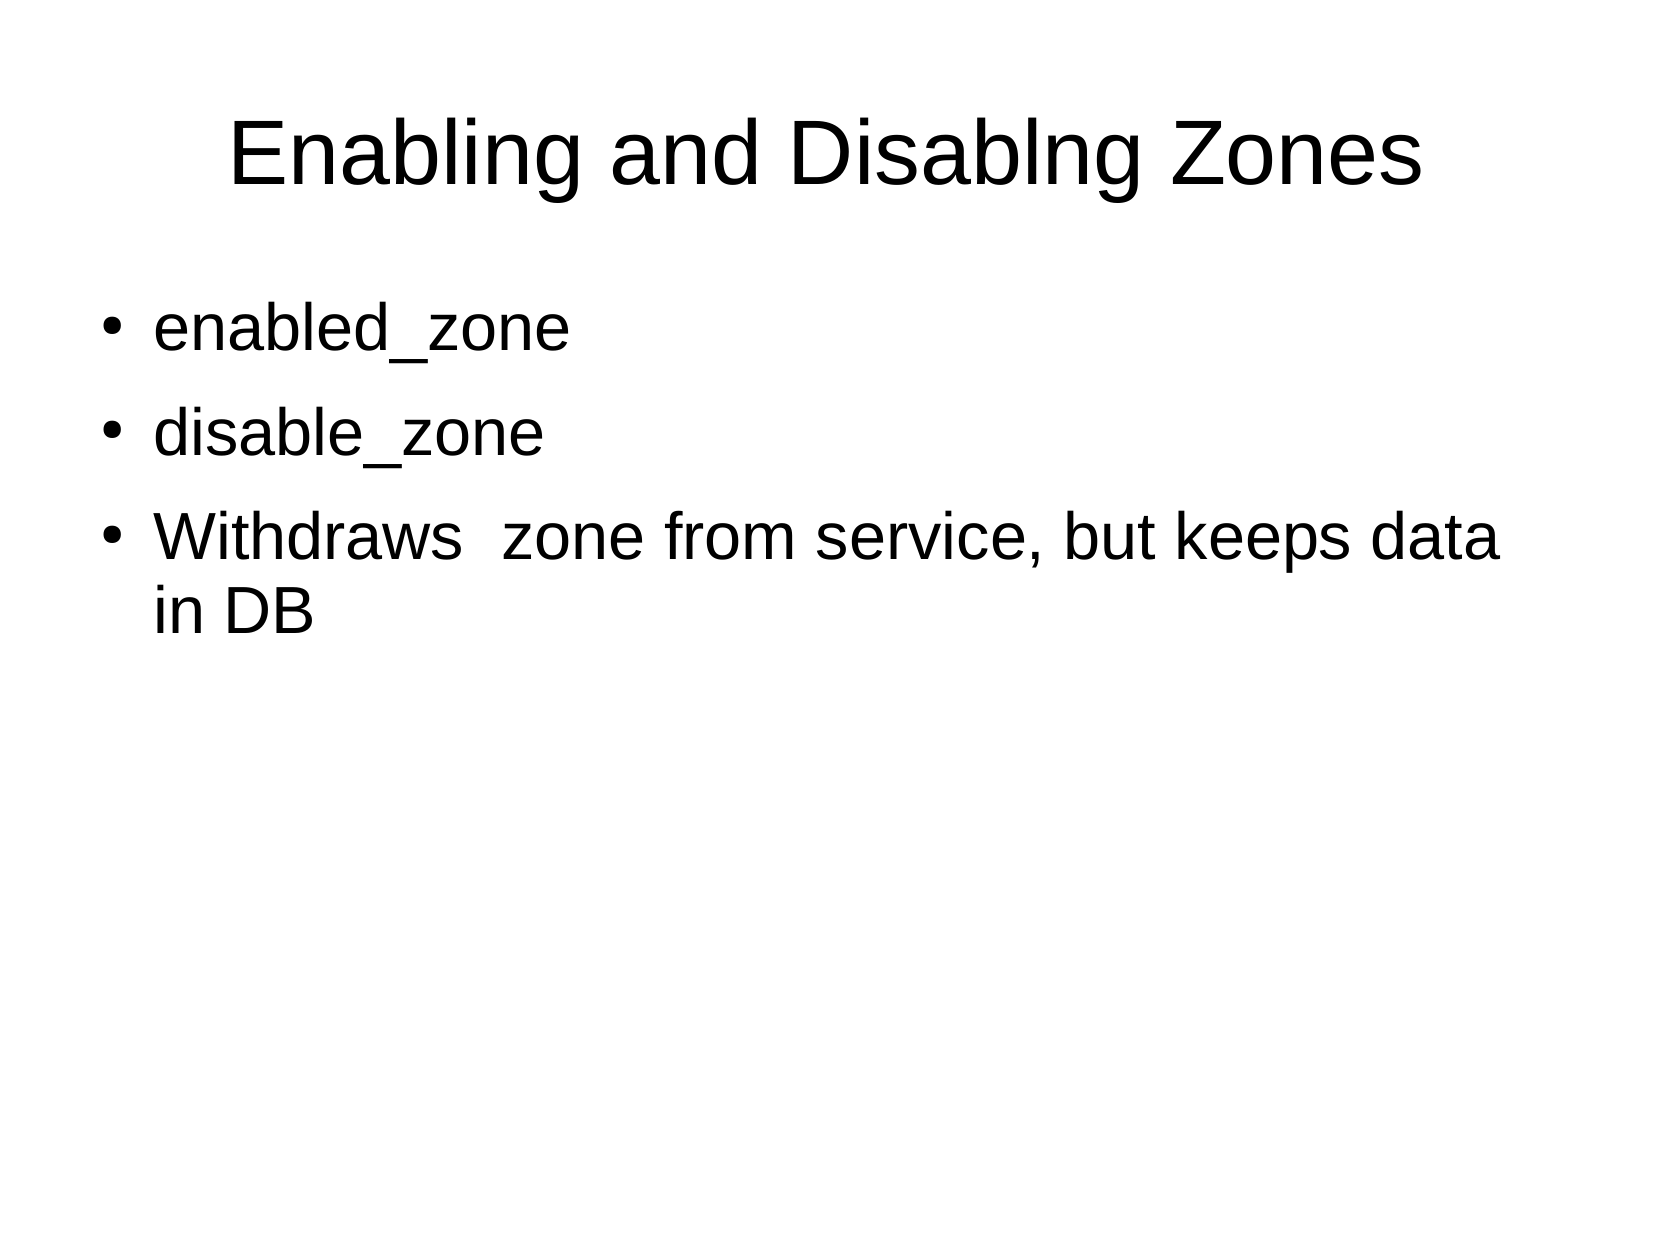

# Enabling and Disablng Zones
enabled_zone
disable_zone
Withdraws zone from service, but keeps data in DB